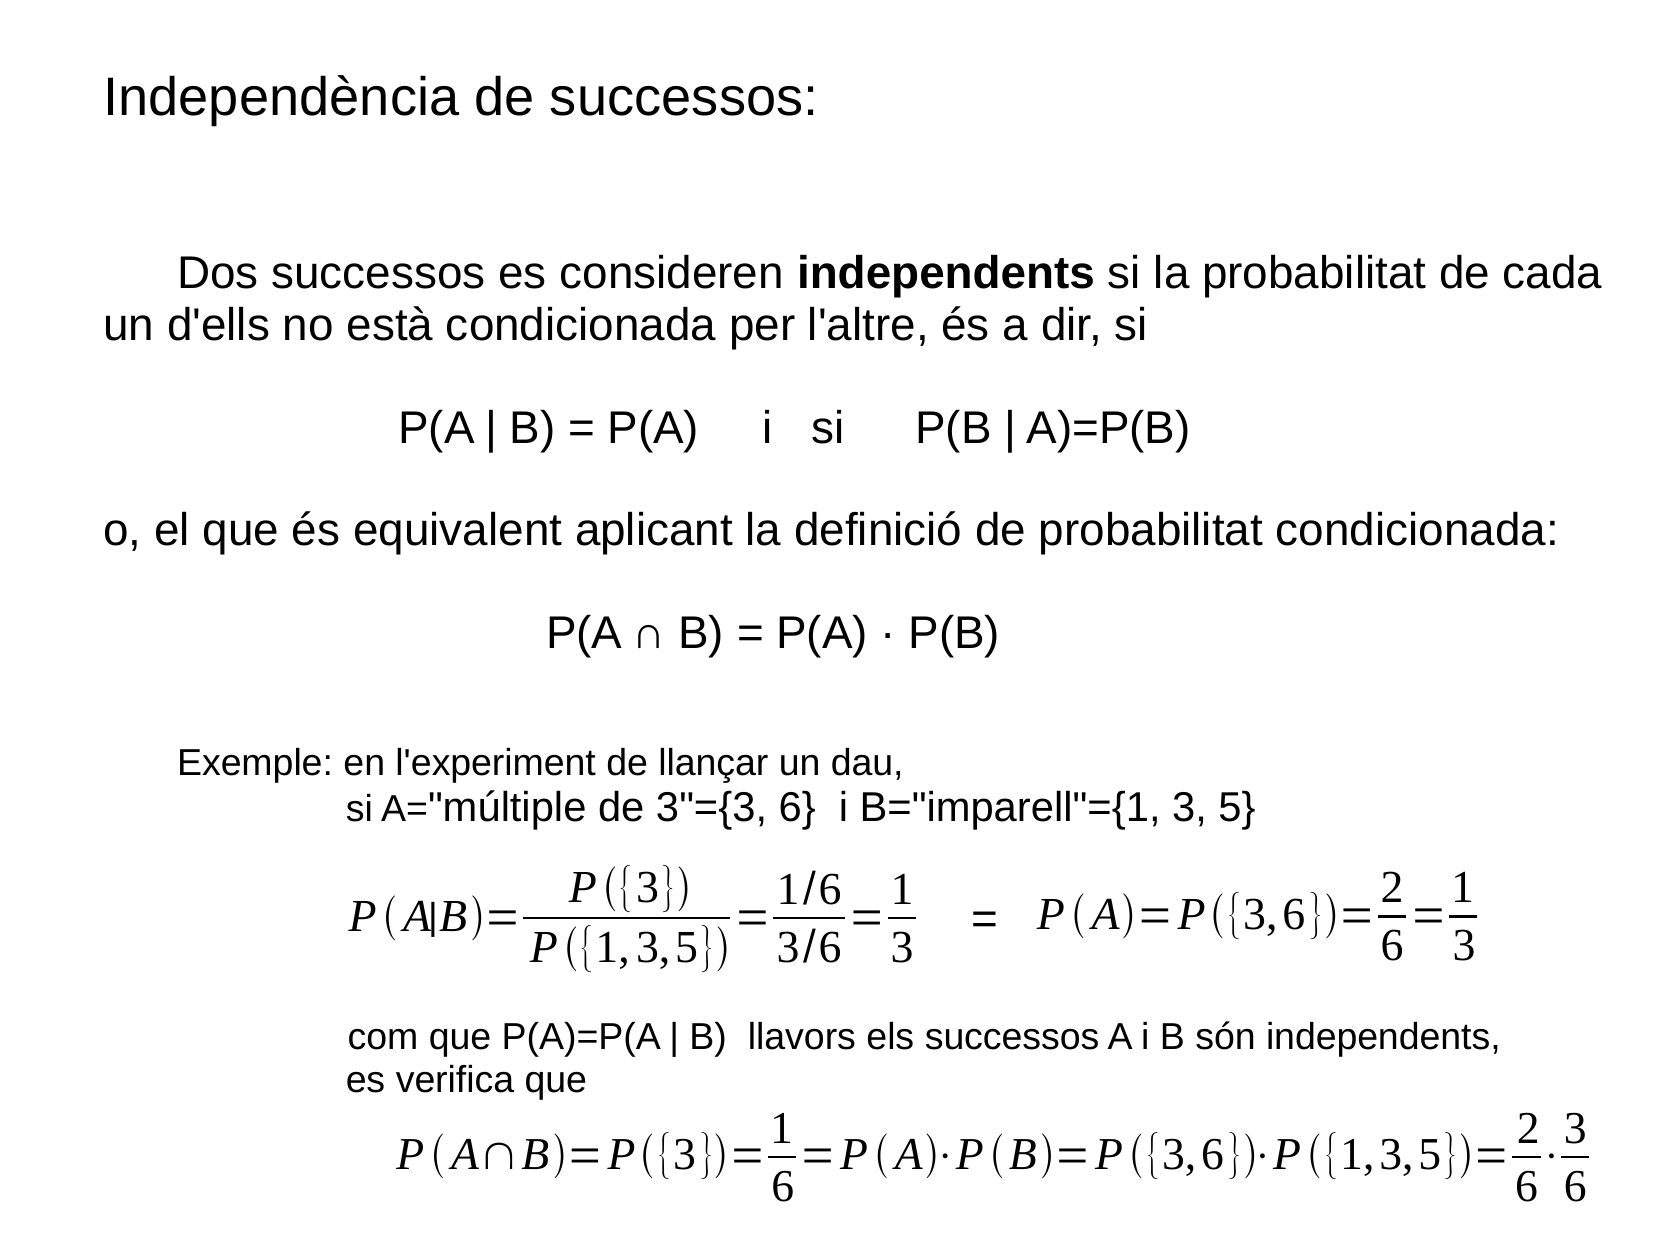

Independència de successos:
	Dos successos es consideren independents si la probabilitat de cada un d'ells no està condicionada per l'altre, és a dir, si
				P(A | B) = P(A) i si 	P(B | A)=P(B)
o, el que és equivalent aplicant la definició de probabilitat condicionada:
						P(A ∩ B) = P(A) · P(B)
	Exemple: en l'experiment de llançar un dau,
			 si A="múltiple de 3"={3, 6} i B="imparell"={1, 3, 5}
			 com que P(A)=P(A | B) llavors els successos A i B són independents,
			 es verifica que
=
|